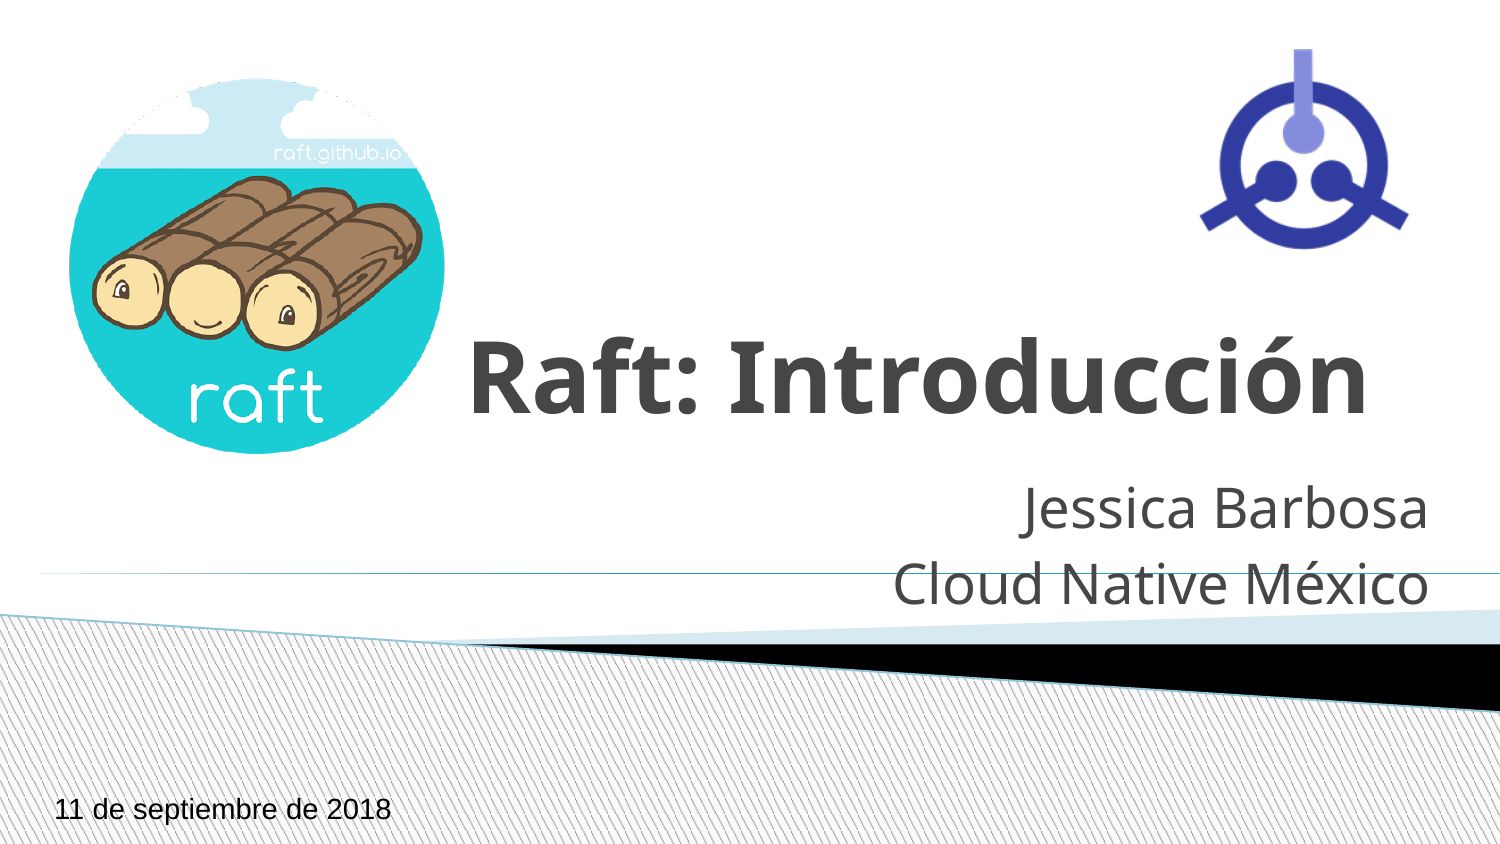

# Raft: Introducción
Jessica Barbosa
Cloud Native México
11 de septiembre de 2018